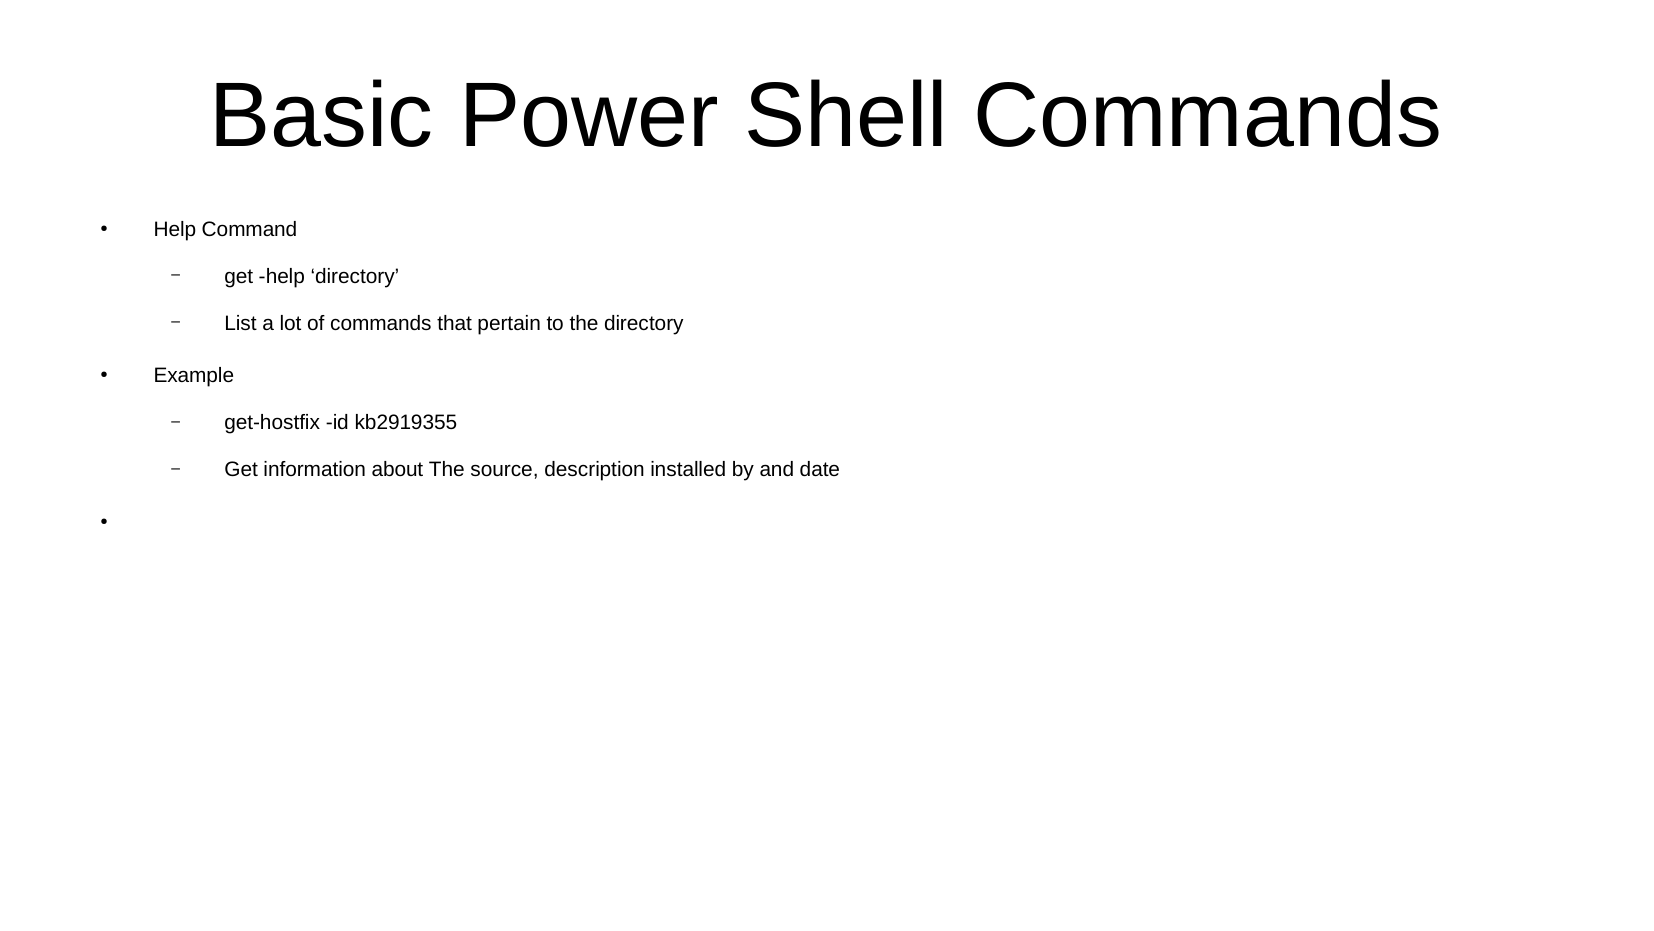

# Basic Power Shell Commands
Help Command
get -help ‘directory’
List a lot of commands that pertain to the directory
Example
get-hostfix -id kb2919355
Get information about The source, description installed by and date